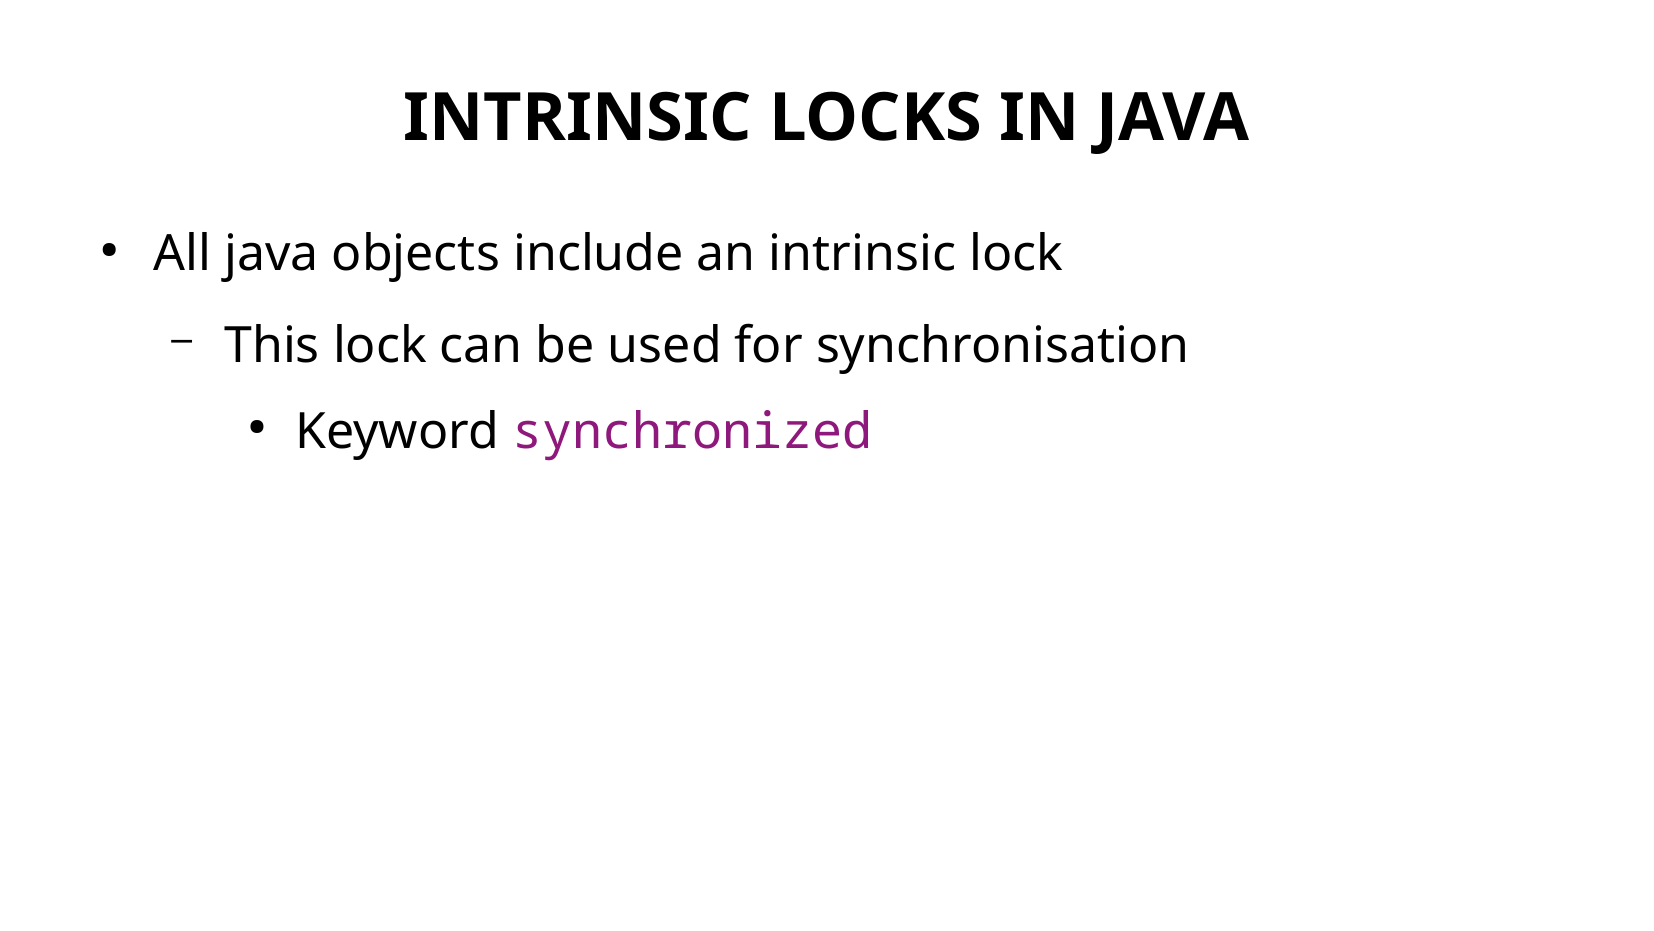

# INTRINSIC LOCKS IN JAVA
All java objects include an intrinsic lock
This lock can be used for synchronisation
Keyword synchronized